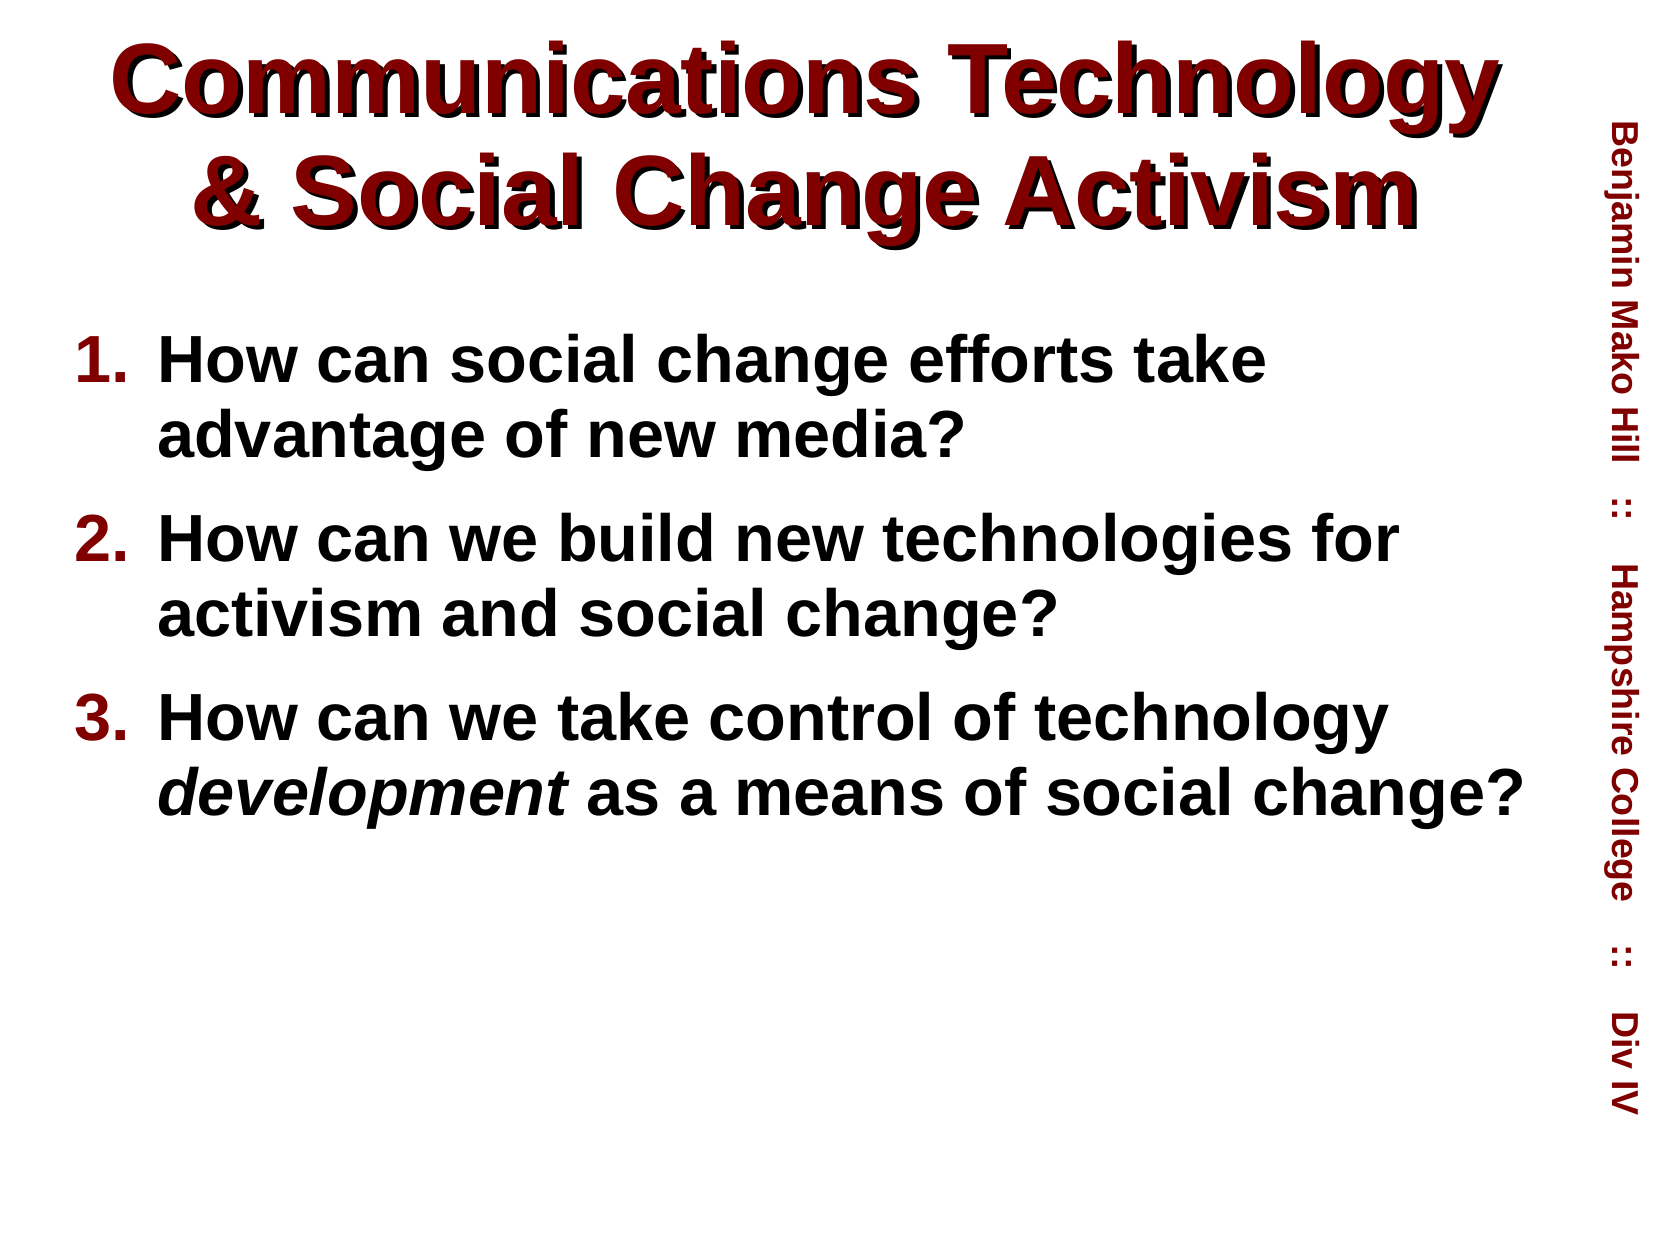

# Communications Technology & Social Change Activism
How can social change efforts take advantage of new media?
How can we build new technologies for activism and social change?
How can we take control of technology development as a means of social change?